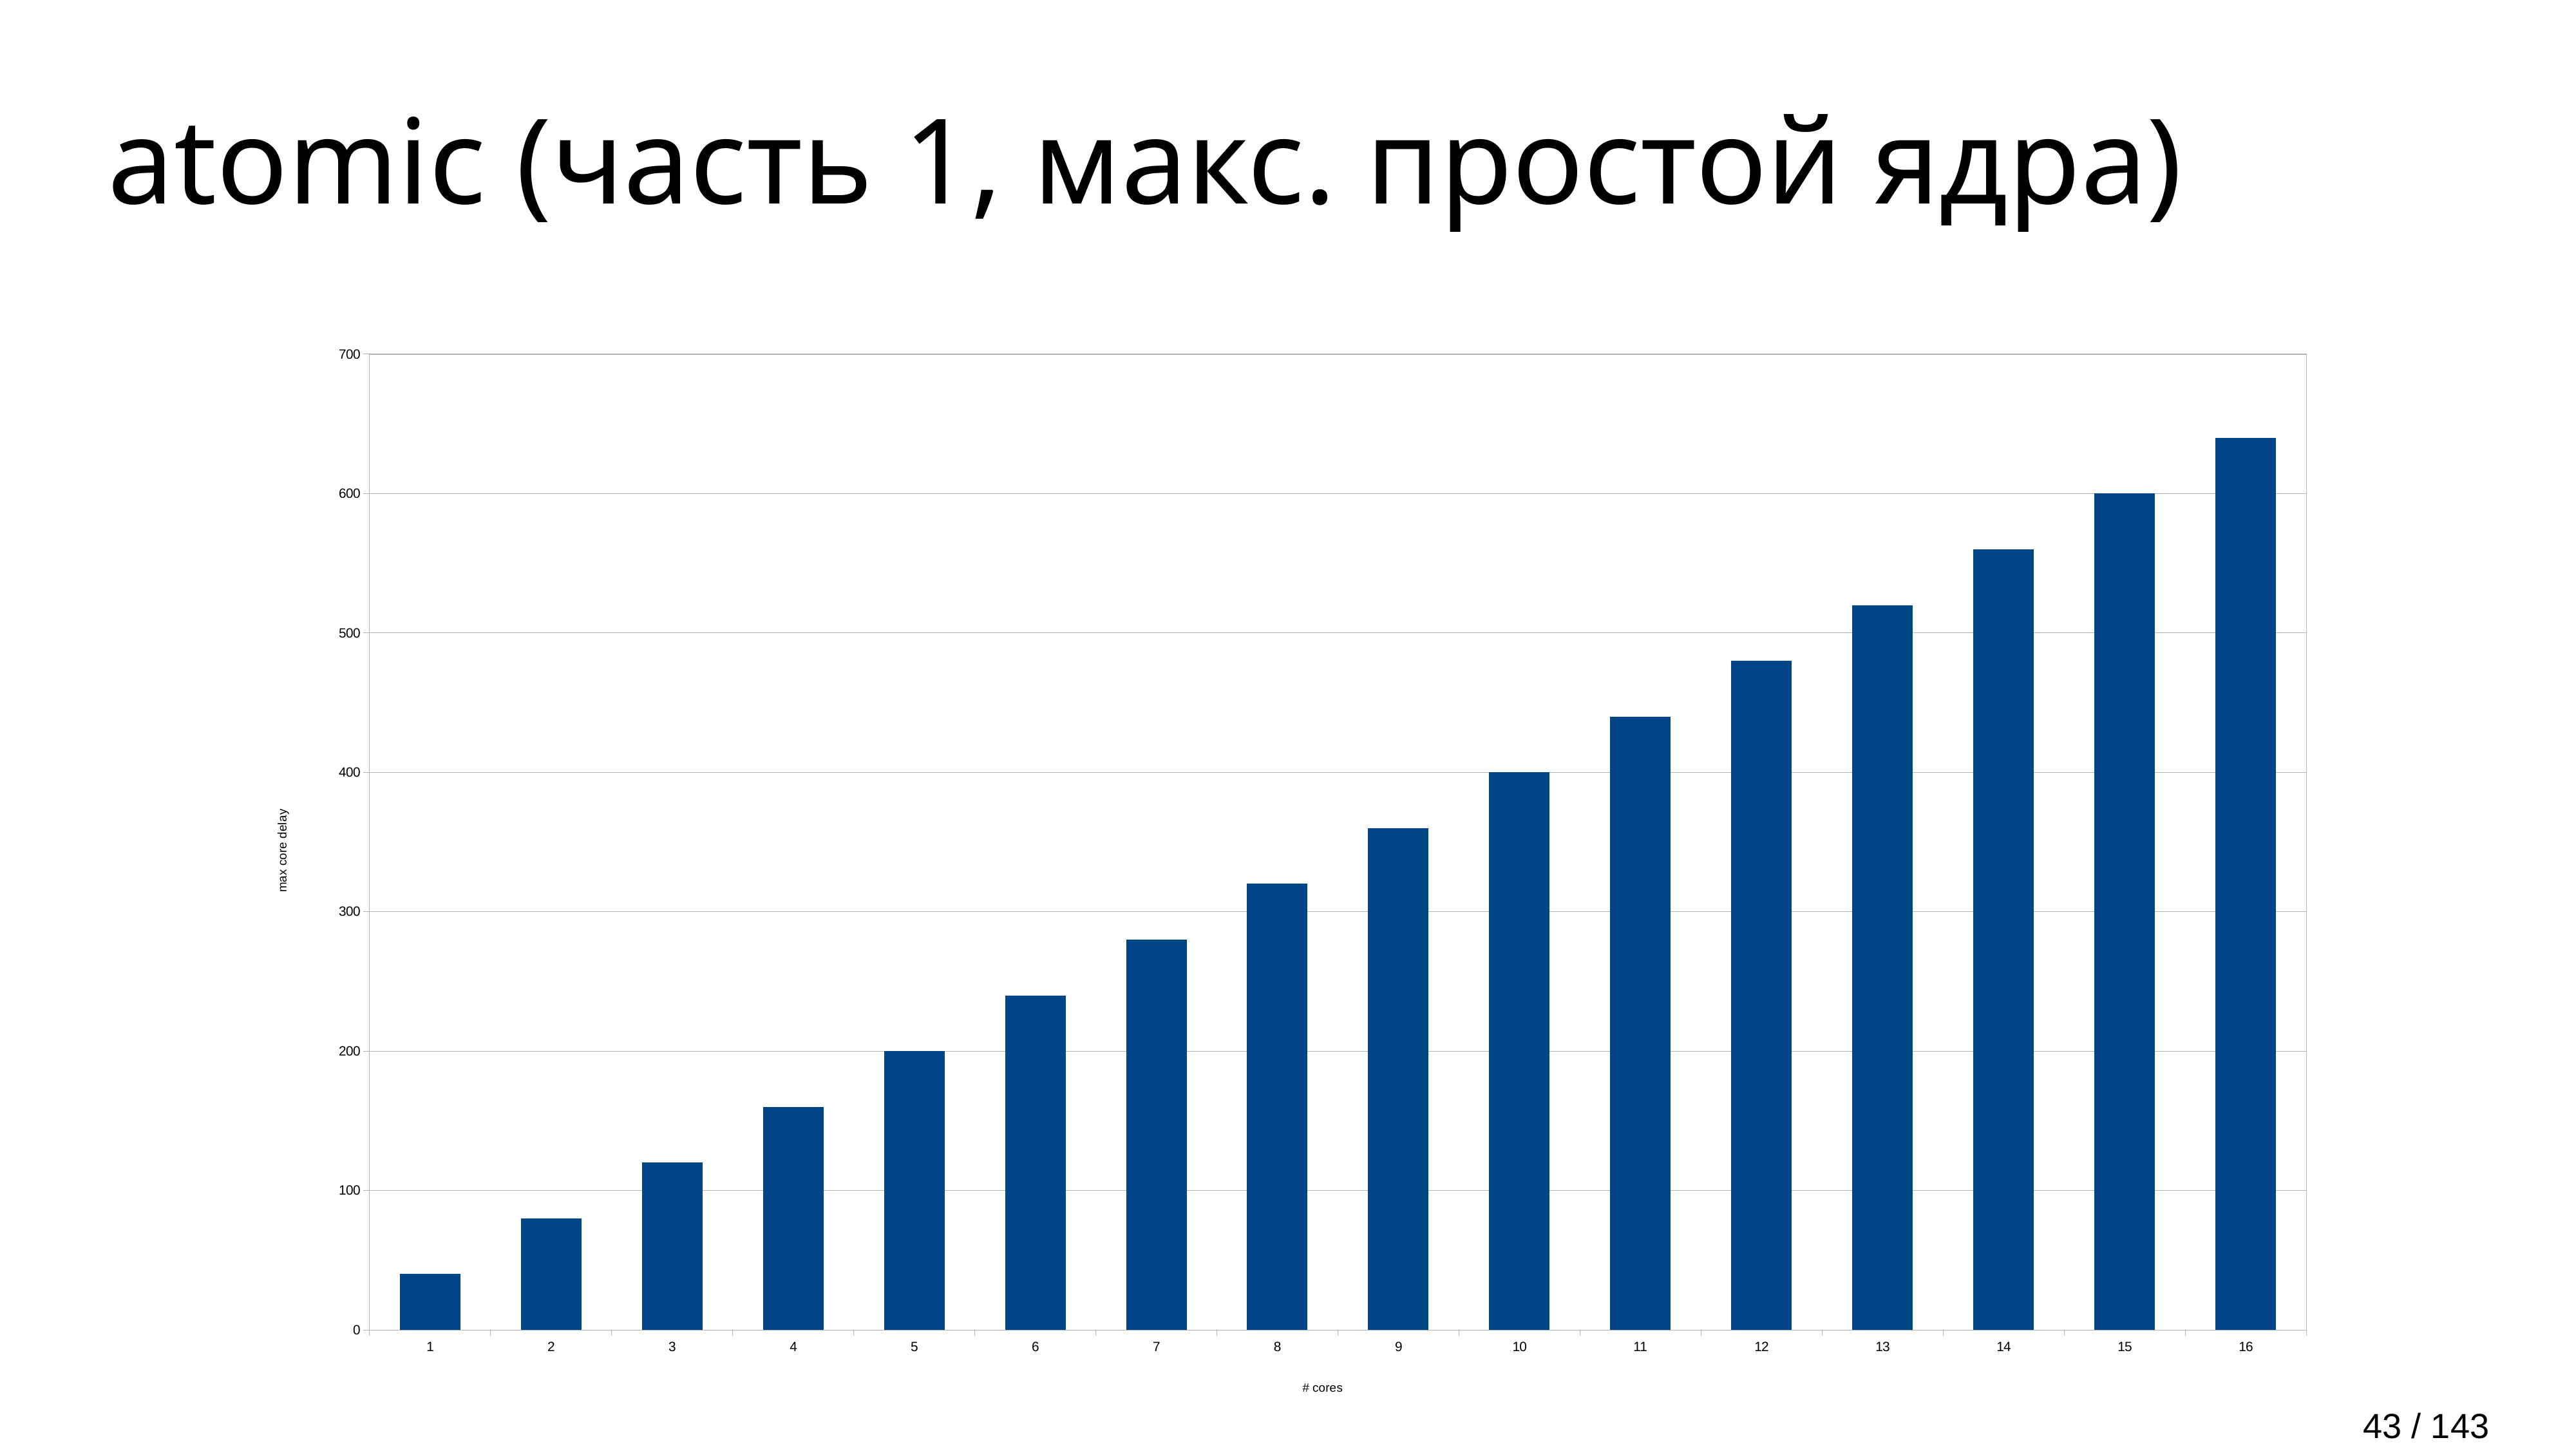

# atomic (часть 1, макс. простой ядра)
### Chart
| Category | Max Core delay |
|---|---|
| 1 | 40.0 |
| 2 | 80.0 |
| 3 | 120.0 |
| 4 | 160.0 |
| 5 | 200.0 |
| 6 | 240.0 |
| 7 | 280.0 |
| 8 | 320.0 |
| 9 | 360.0 |
| 10 | 400.0 |
| 11 | 440.0 |
| 12 | 480.0 |
| 13 | 520.0 |
| 14 | 560.0 |
| 15 | 600.0 |